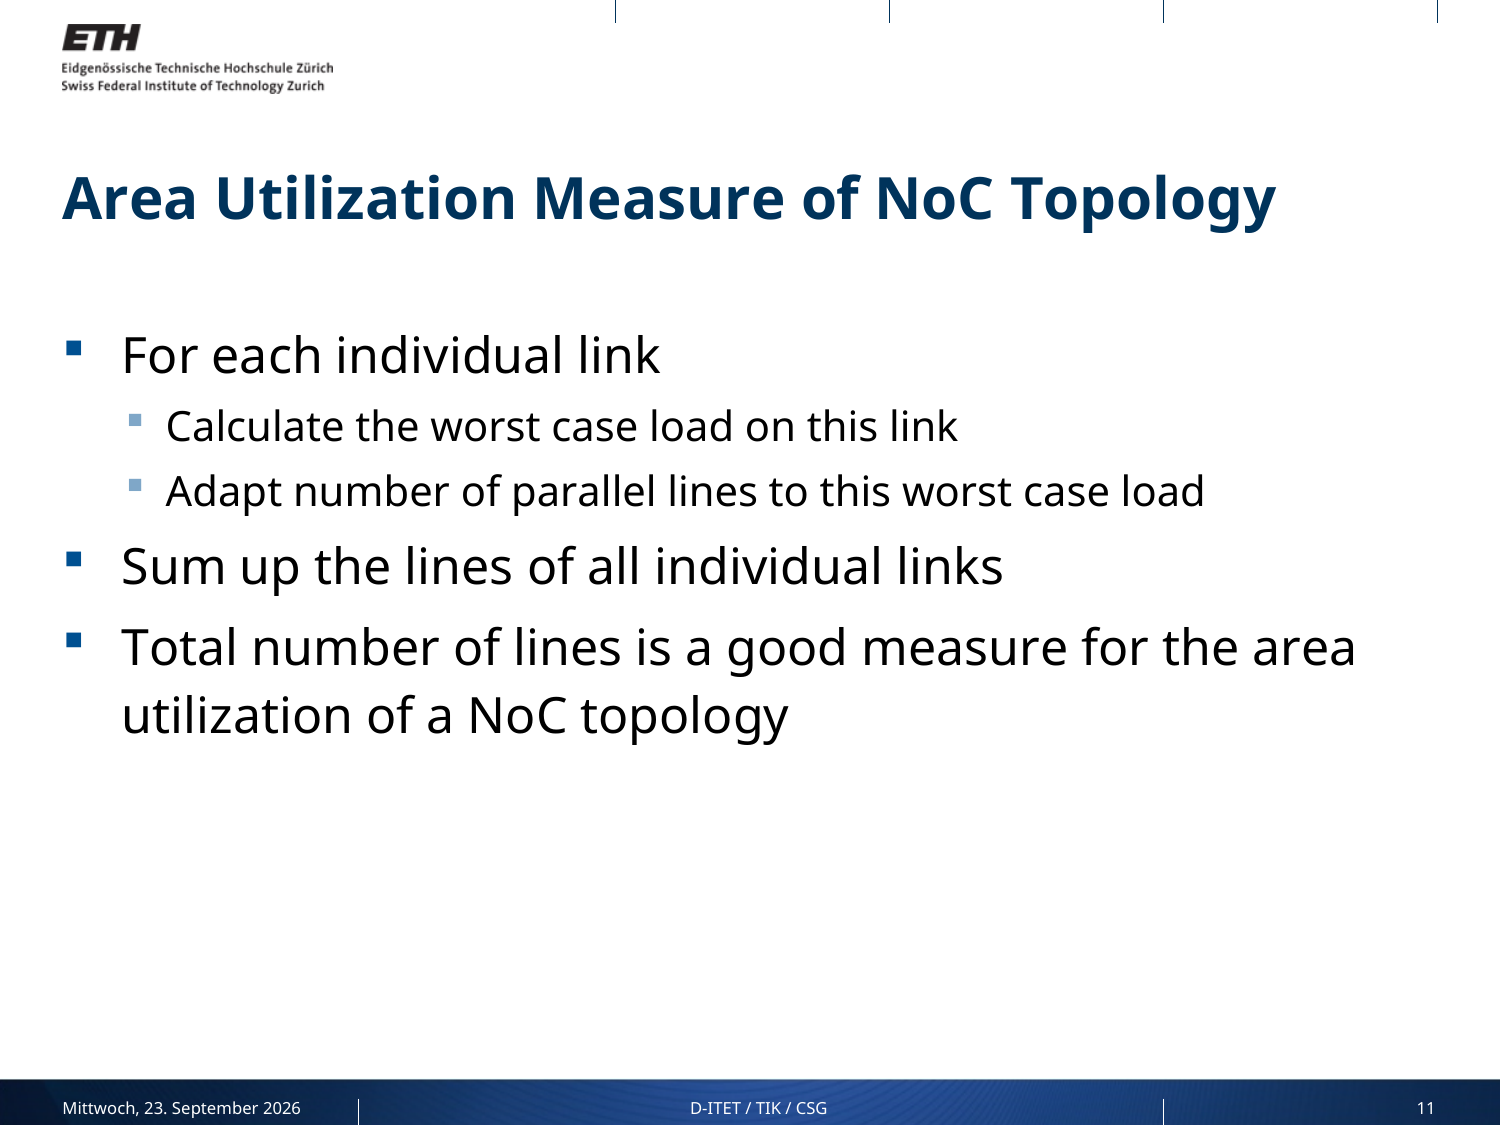

# Area Utilization Measure of NoC Topology
For each individual link
Calculate the worst case load on this link
Adapt number of parallel lines to this worst case load
Sum up the lines of all individual links
Total number of lines is a good measure for the area utilization of a NoC topology
11